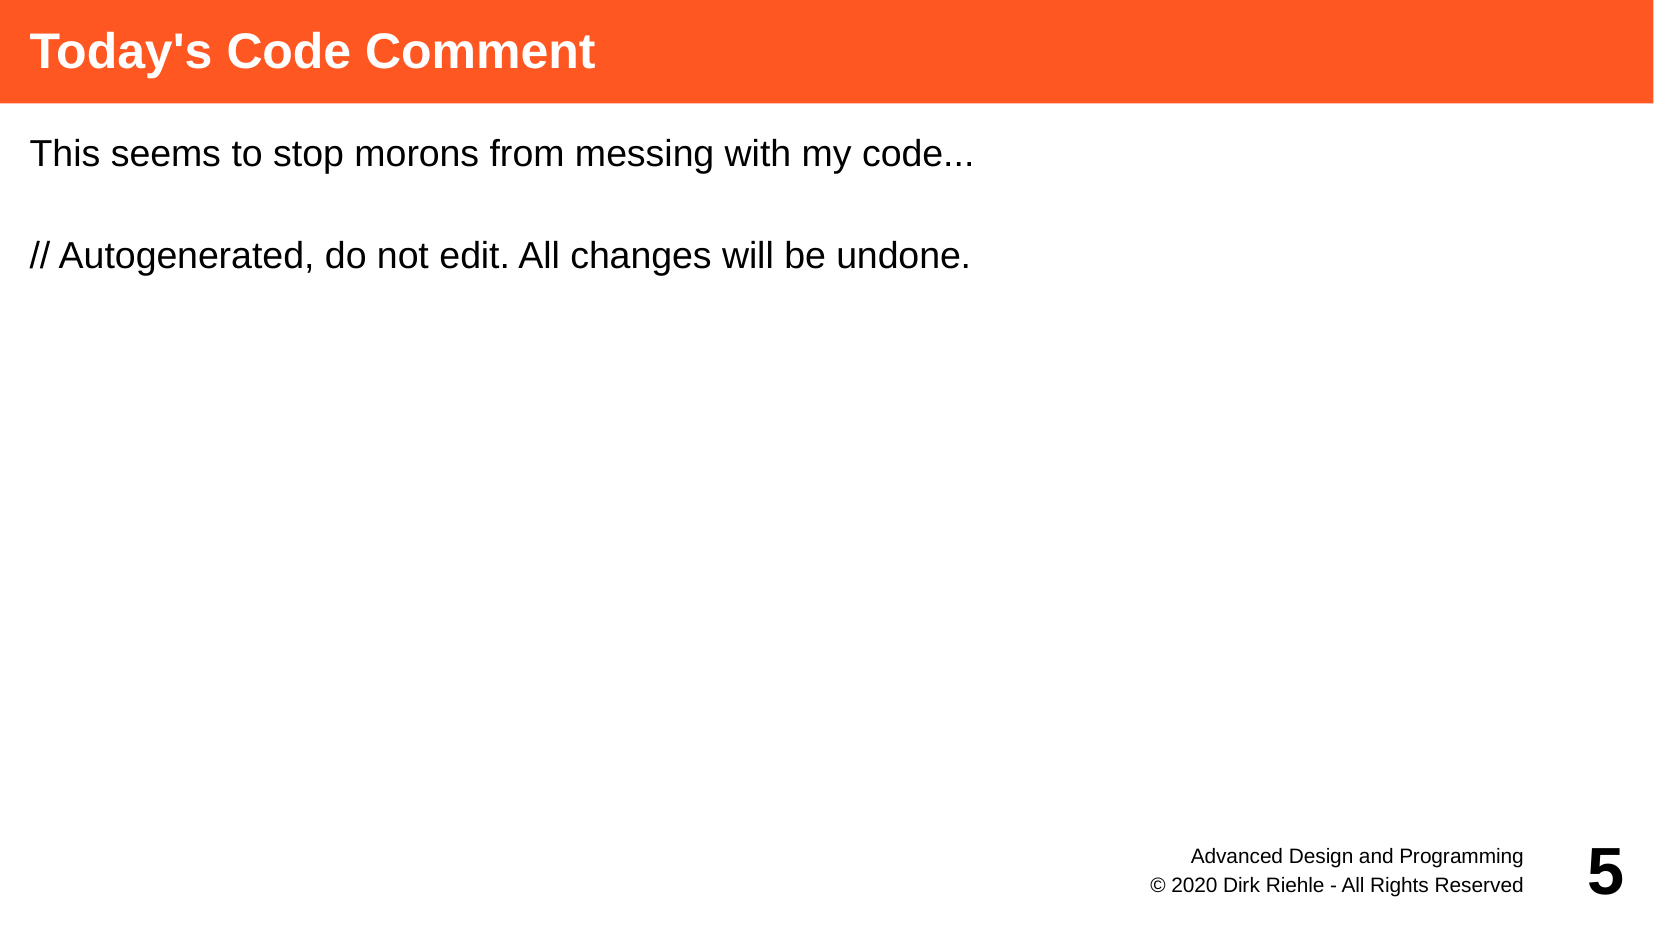

# Today's Code Comment
This seems to stop morons from messing with my code...
// Autogenerated, do not edit. All changes will be undone.
Advanced Design and Programming
5
© 2020 Dirk Riehle - All Rights Reserved